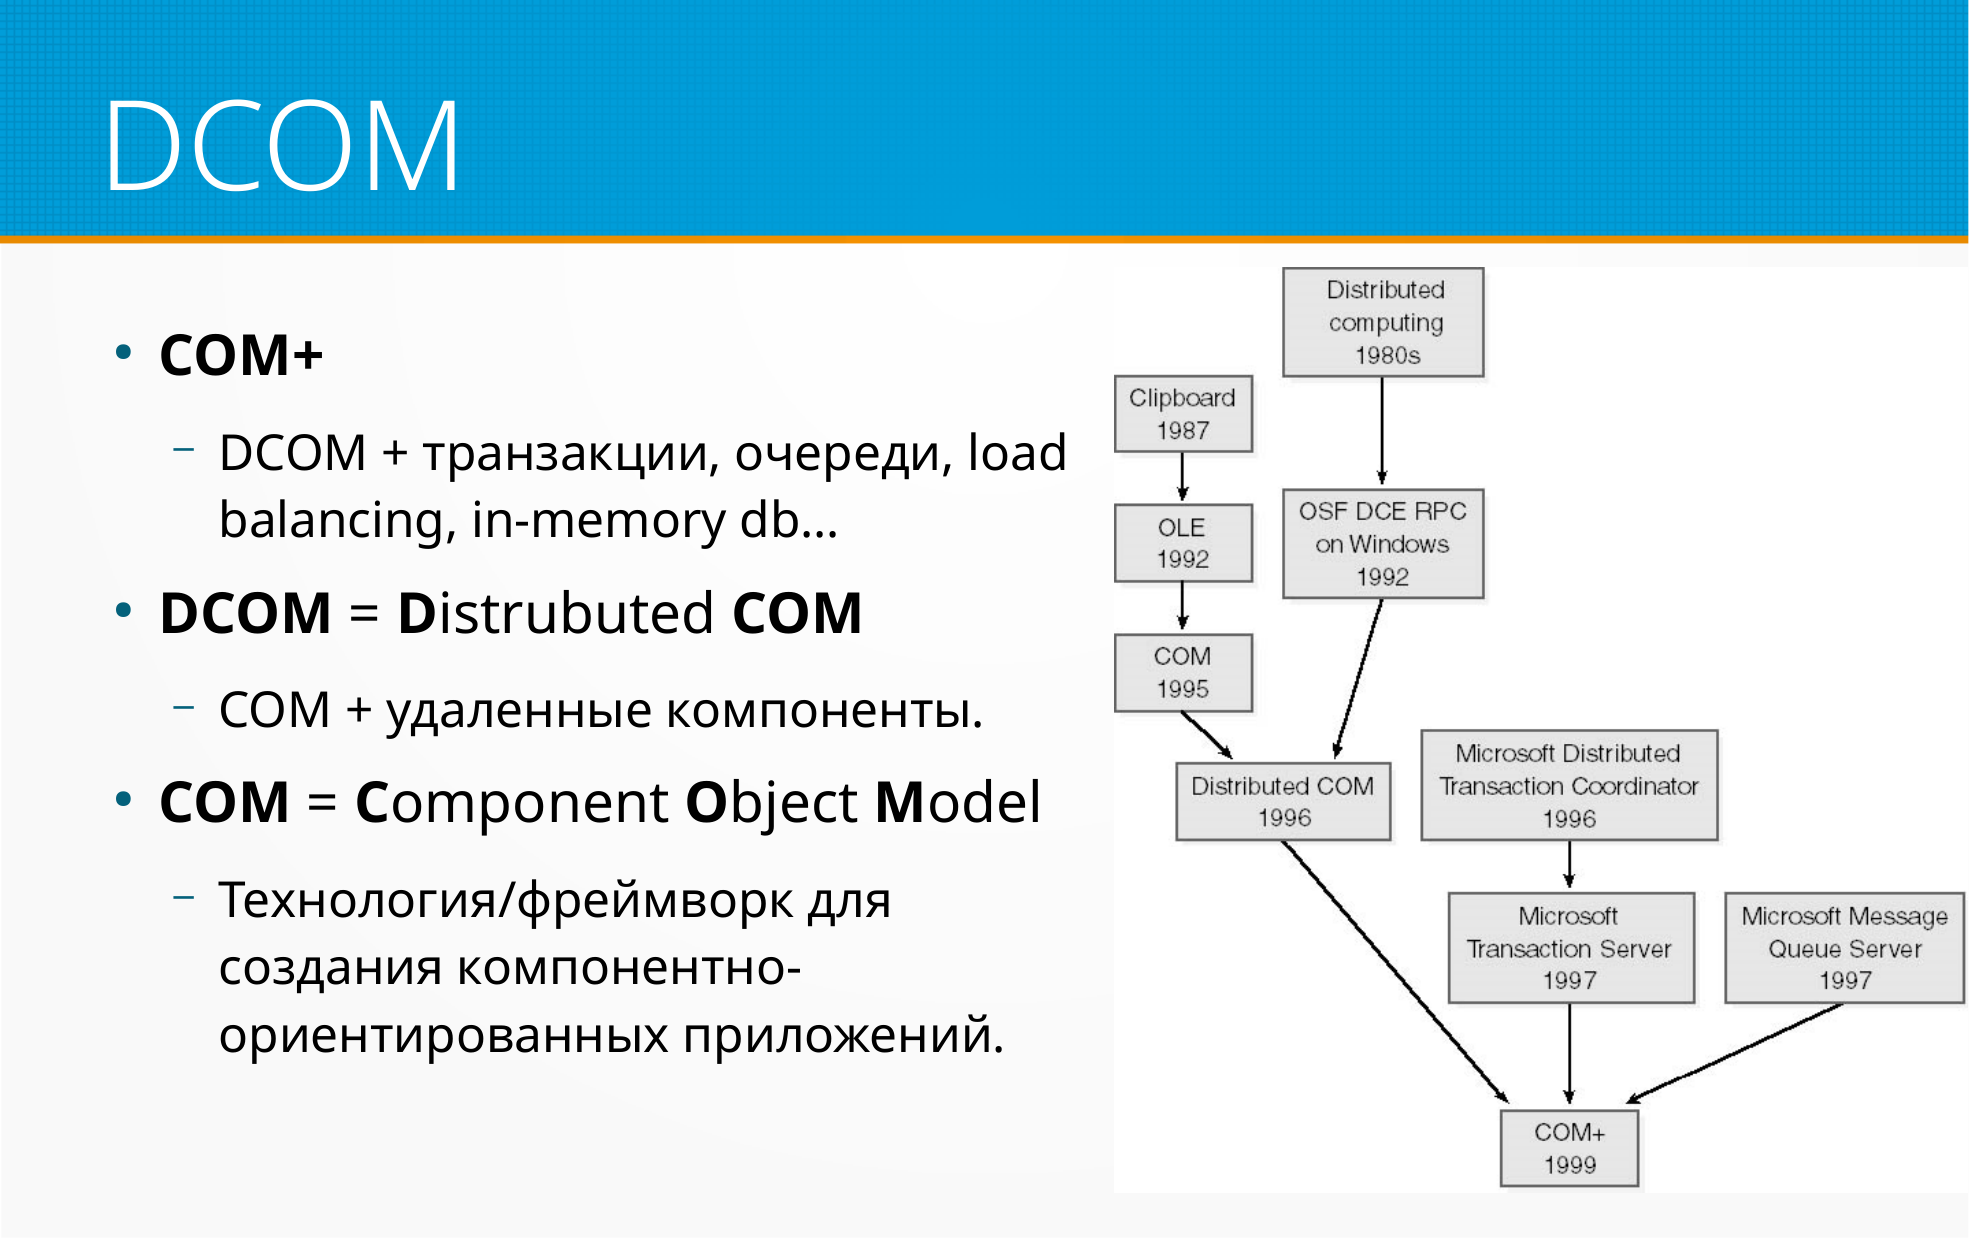

# DCOM
COM+
DCOM + транзакции, очереди, load balancing, in-memory db…
DCOM = Distrubuted COM
COM + удаленные компоненты.
COM = Component Object Model
Технология/фреймворк для создания компонентно-ориентированных приложений.